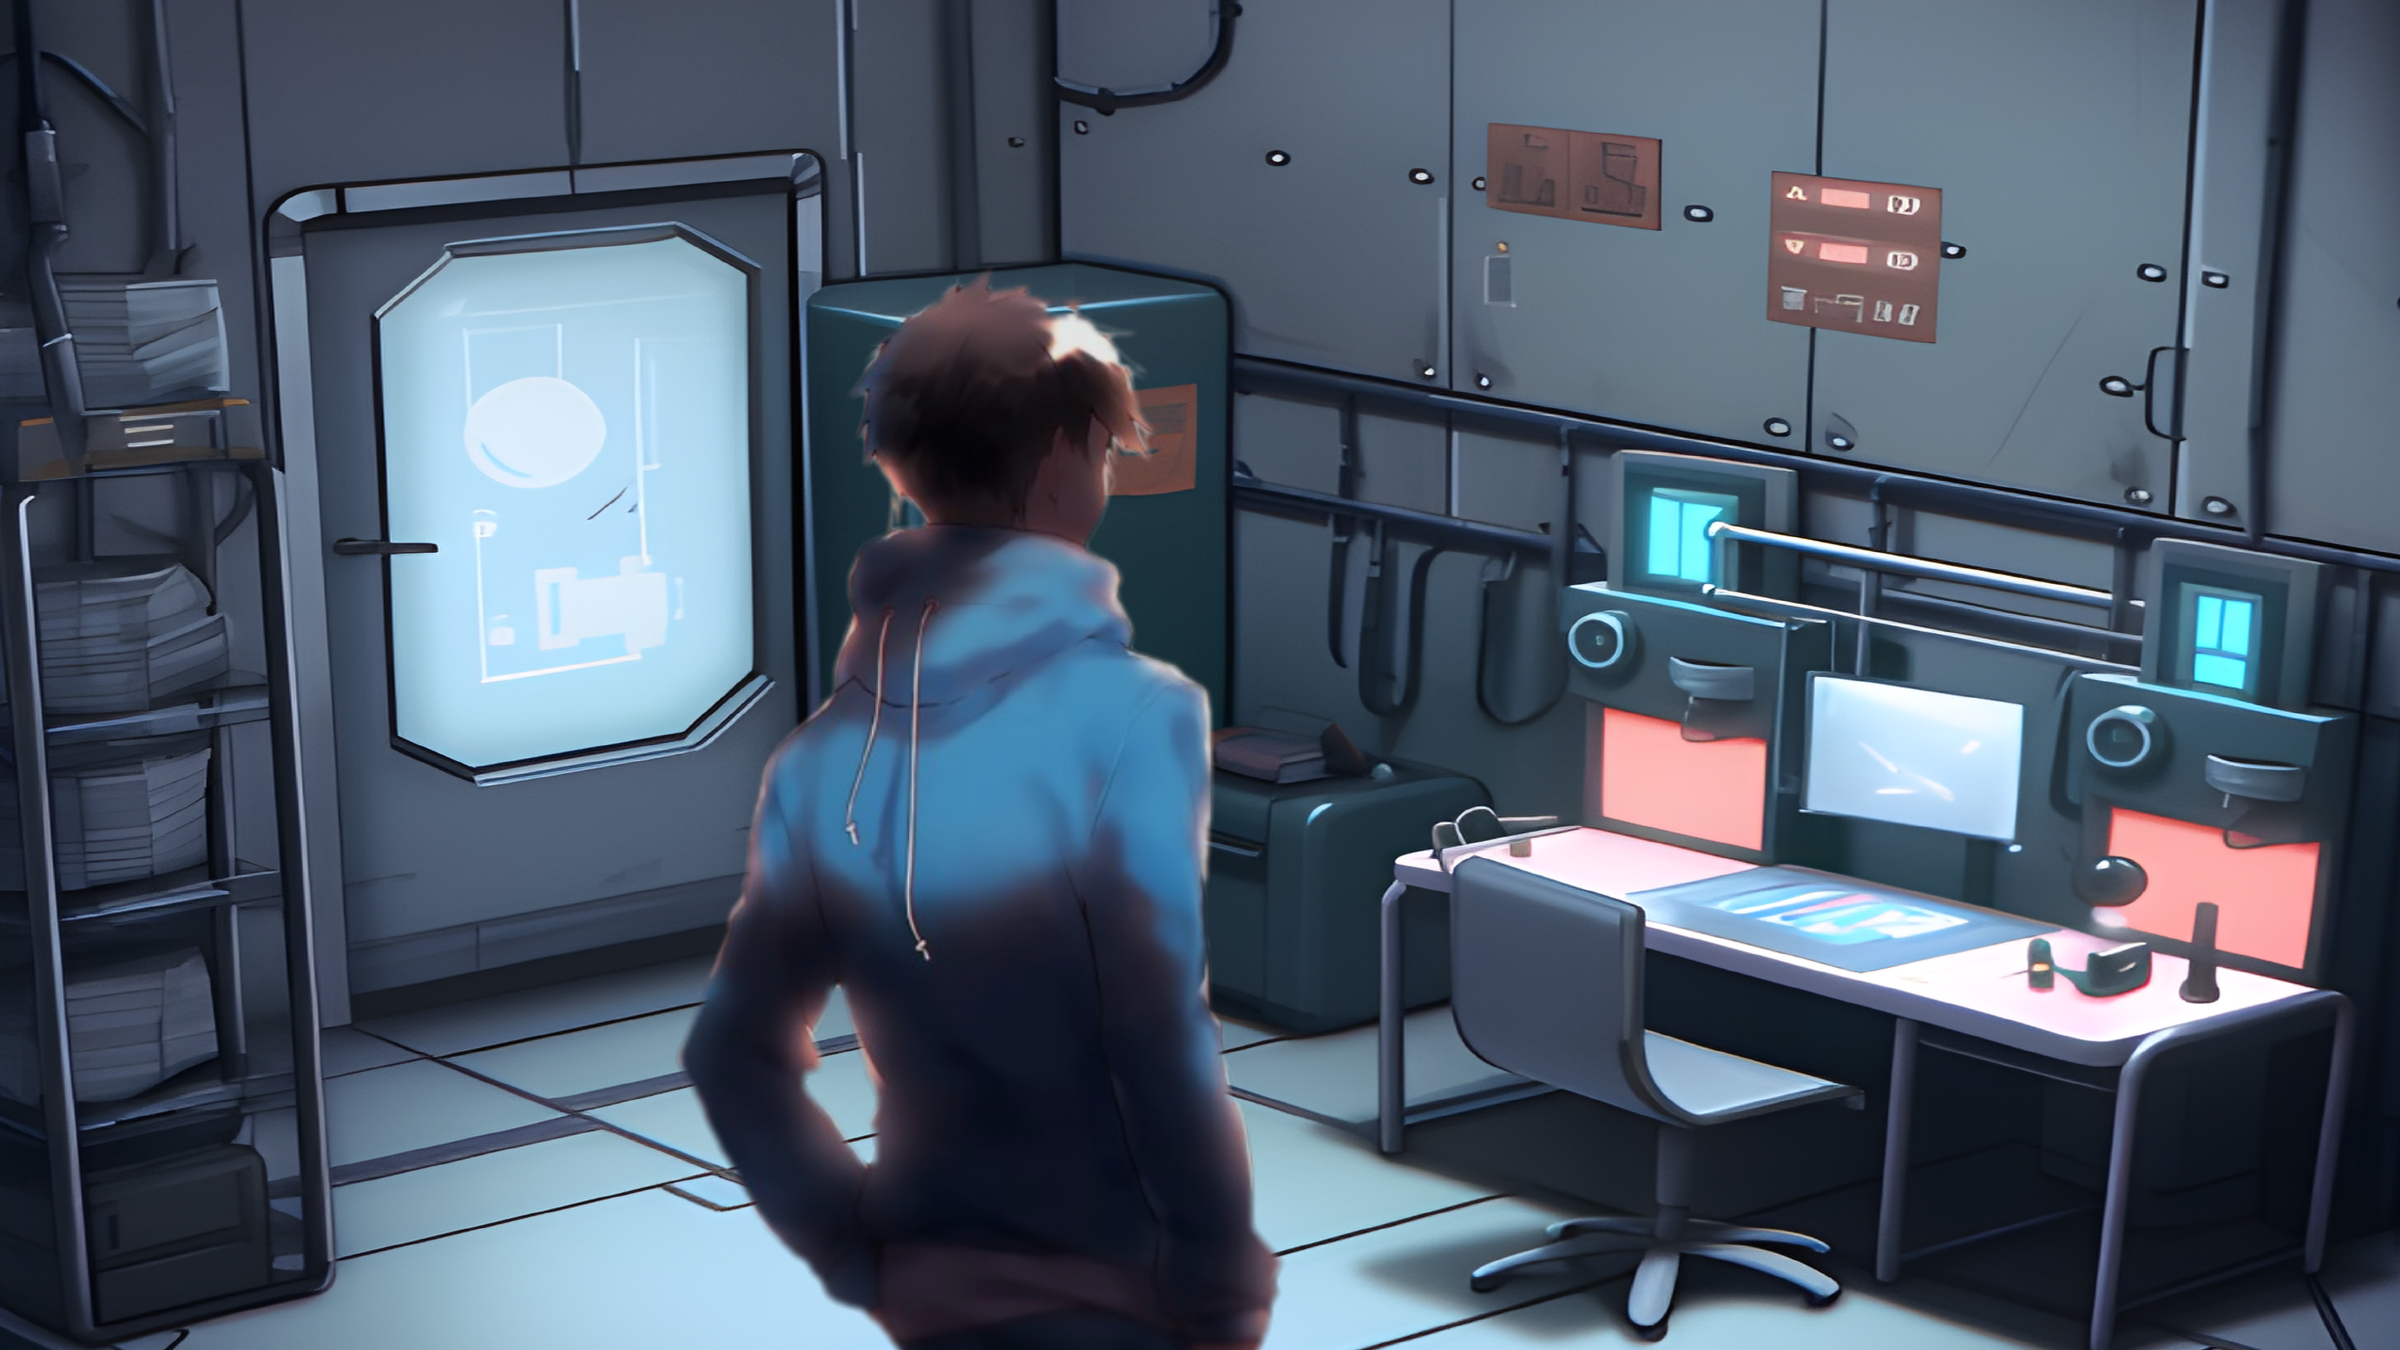

I hope they can fill me in on what I've missed.